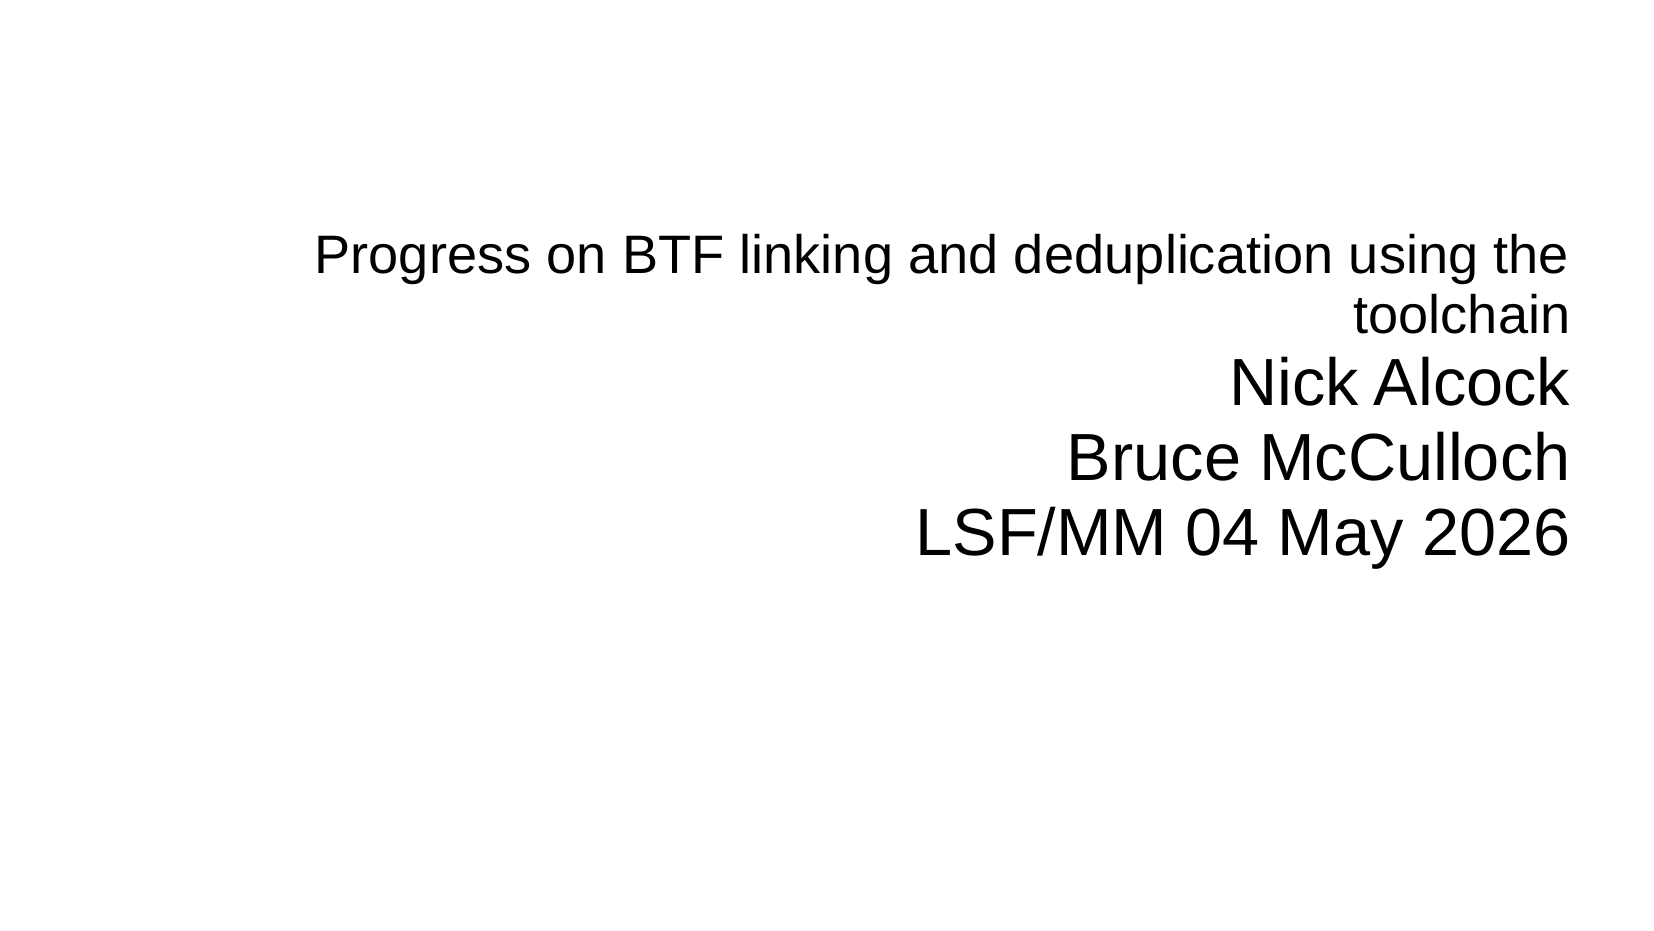

# Progress on BTF linking and deduplication using the toolchain
Nick Alcock
Bruce McCulloch
LSF/MM 04 May 2026